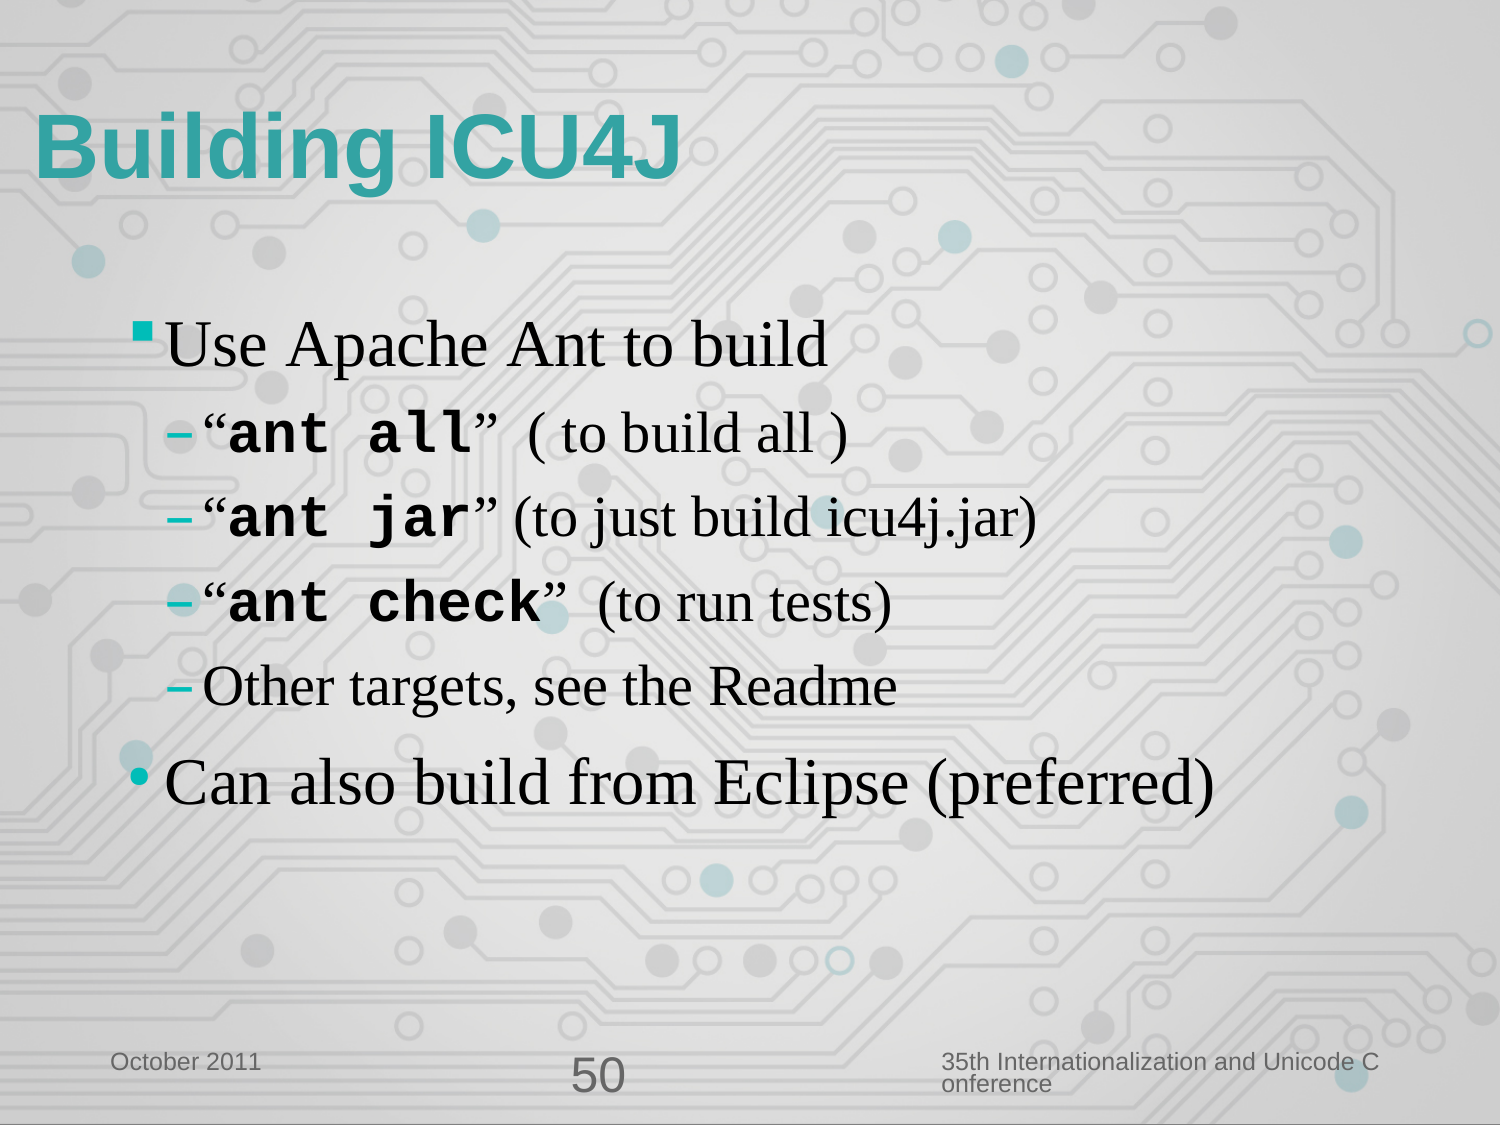

# Building ICU4J
Use Apache Ant to build
“ant all” ( to build all )
“ant jar” (to just build icu4j.jar)
“ant check” (to run tests)
Other targets, see the Readme
Can also build from Eclipse (preferred)
October 2011
50
35th Internationalization and Unicode Conference